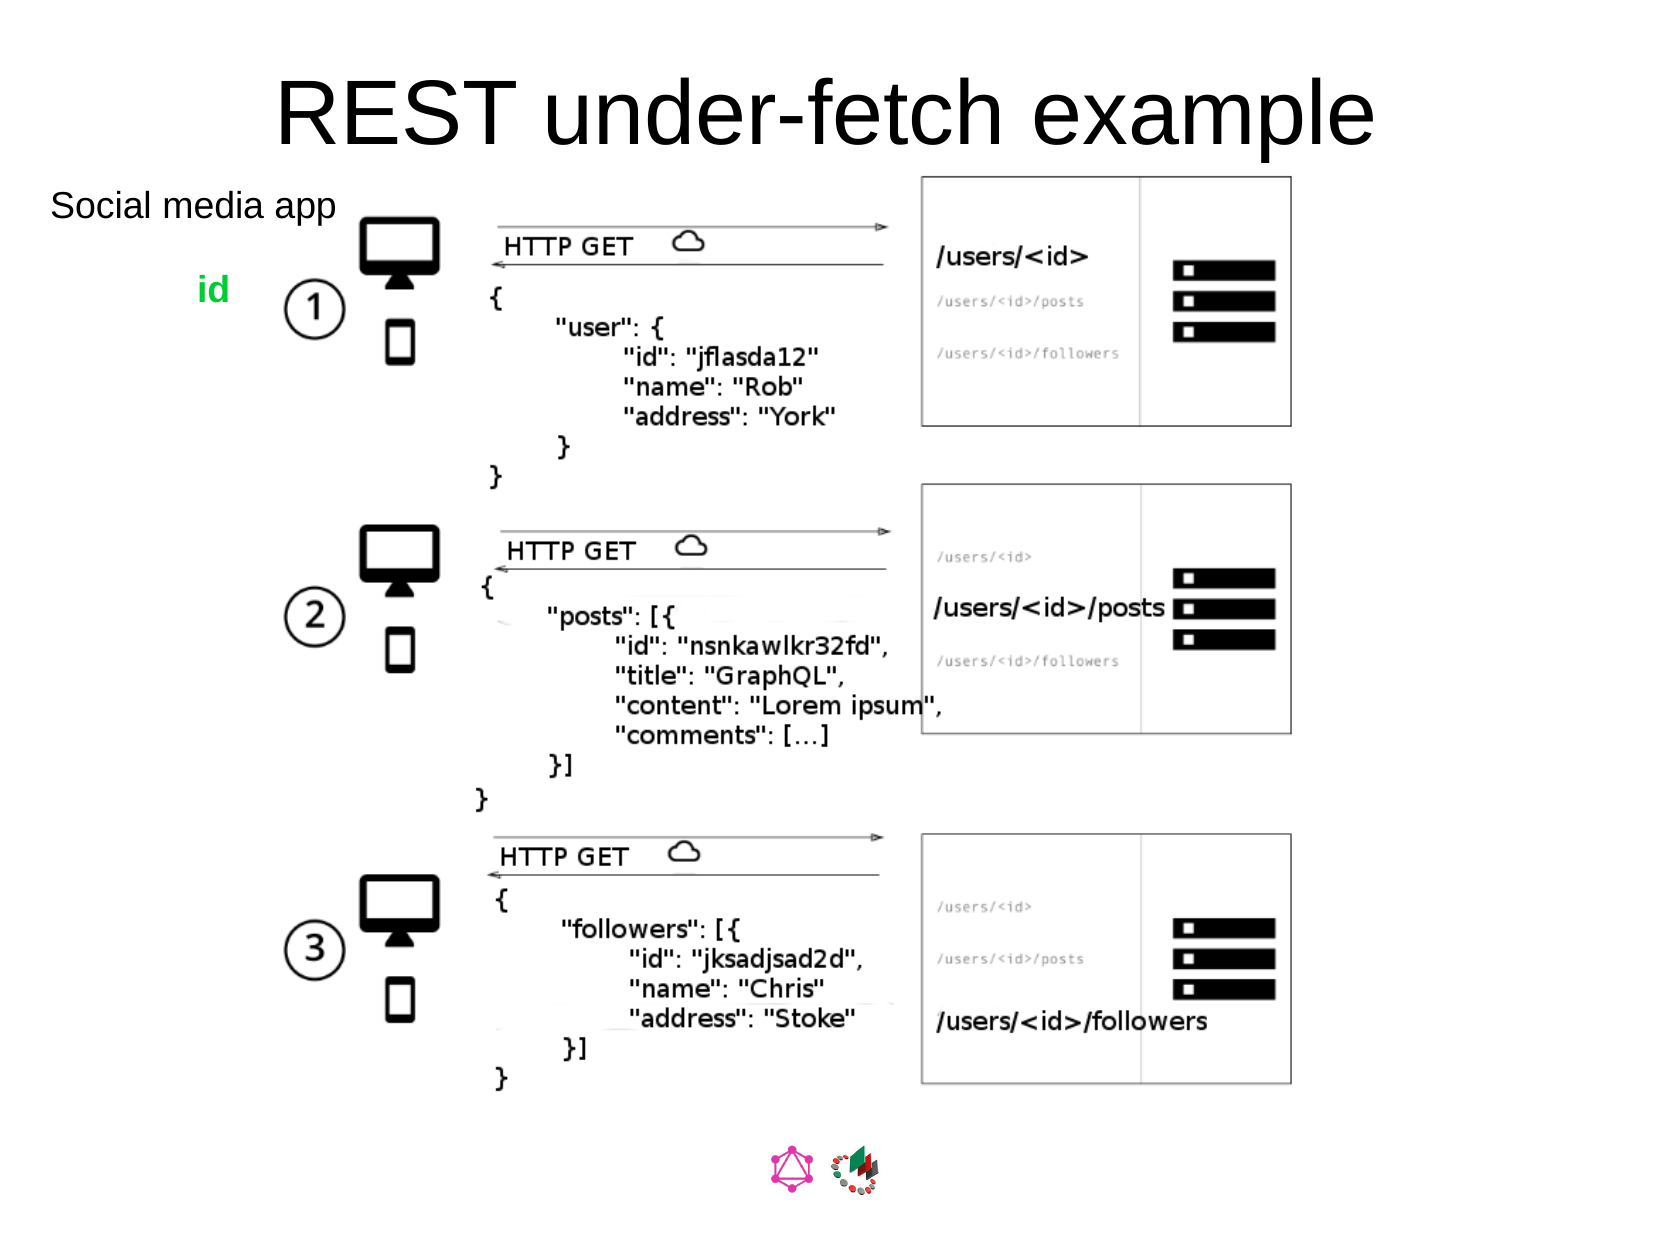

# REST under-fetch example
Social media app
 id